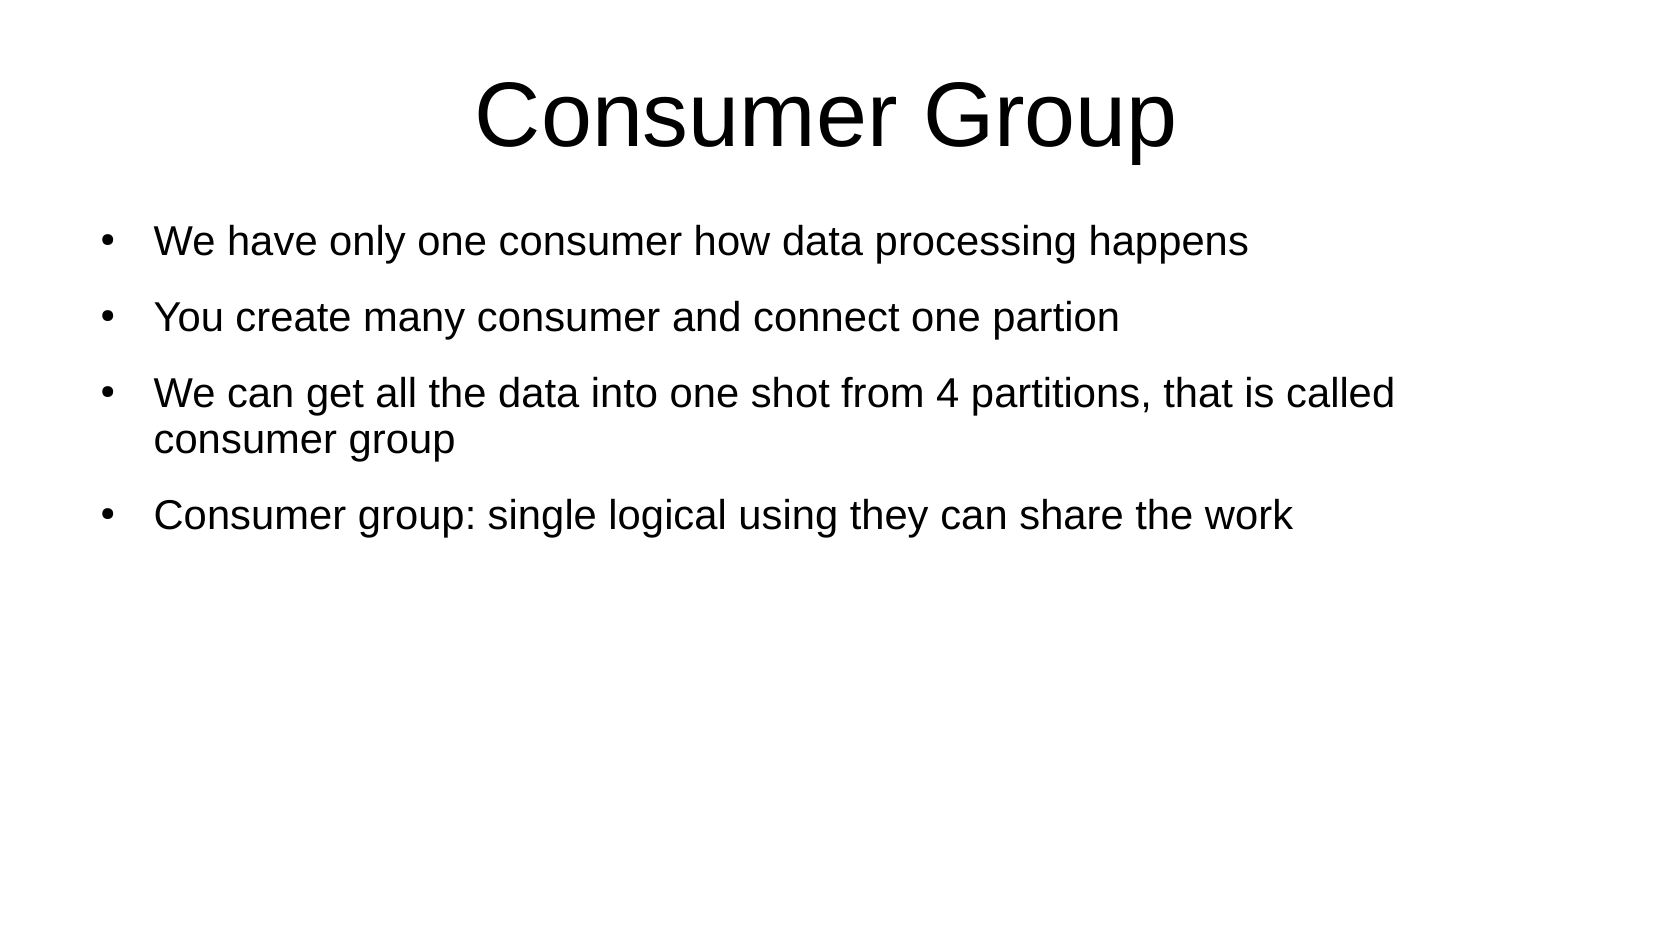

# Consumer Group
We have only one consumer how data processing happens
You create many consumer and connect one partion
We can get all the data into one shot from 4 partitions, that is called consumer group
Consumer group: single logical using they can share the work